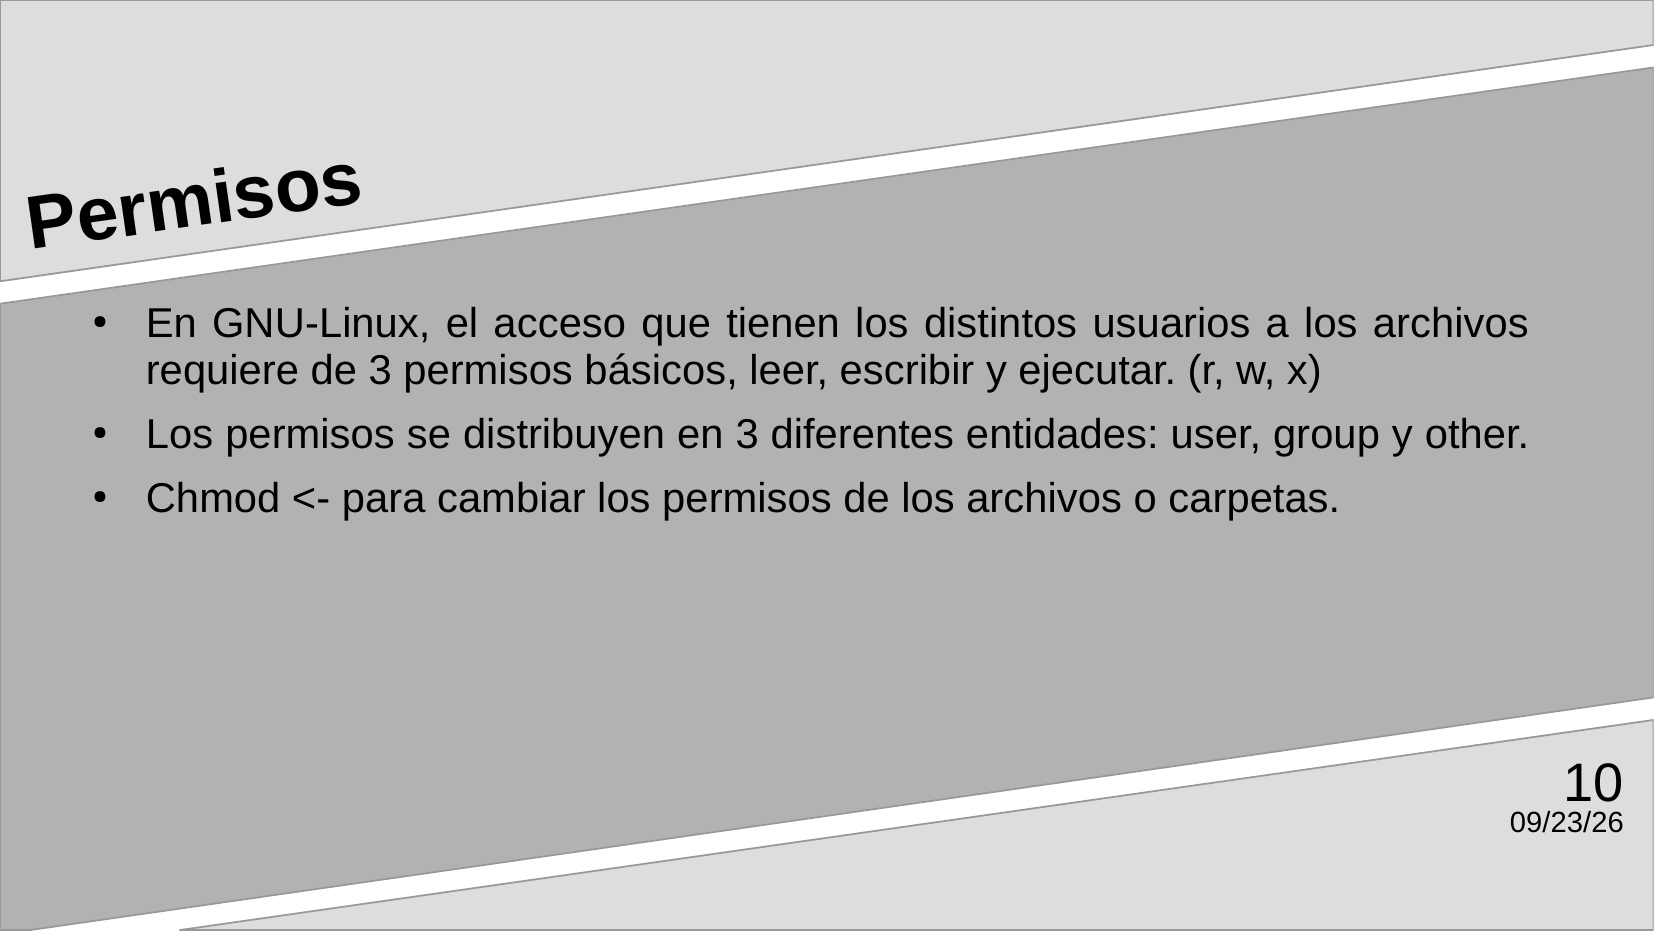

# Permisos
En GNU-Linux, el acceso que tienen los distintos usuarios a los archivos requiere de 3 permisos básicos, leer, escribir y ejecutar. (r, w, x)
Los permisos se distribuyen en 3 diferentes entidades: user, group y other.
Chmod <- para cambiar los permisos de los archivos o carpetas.
10